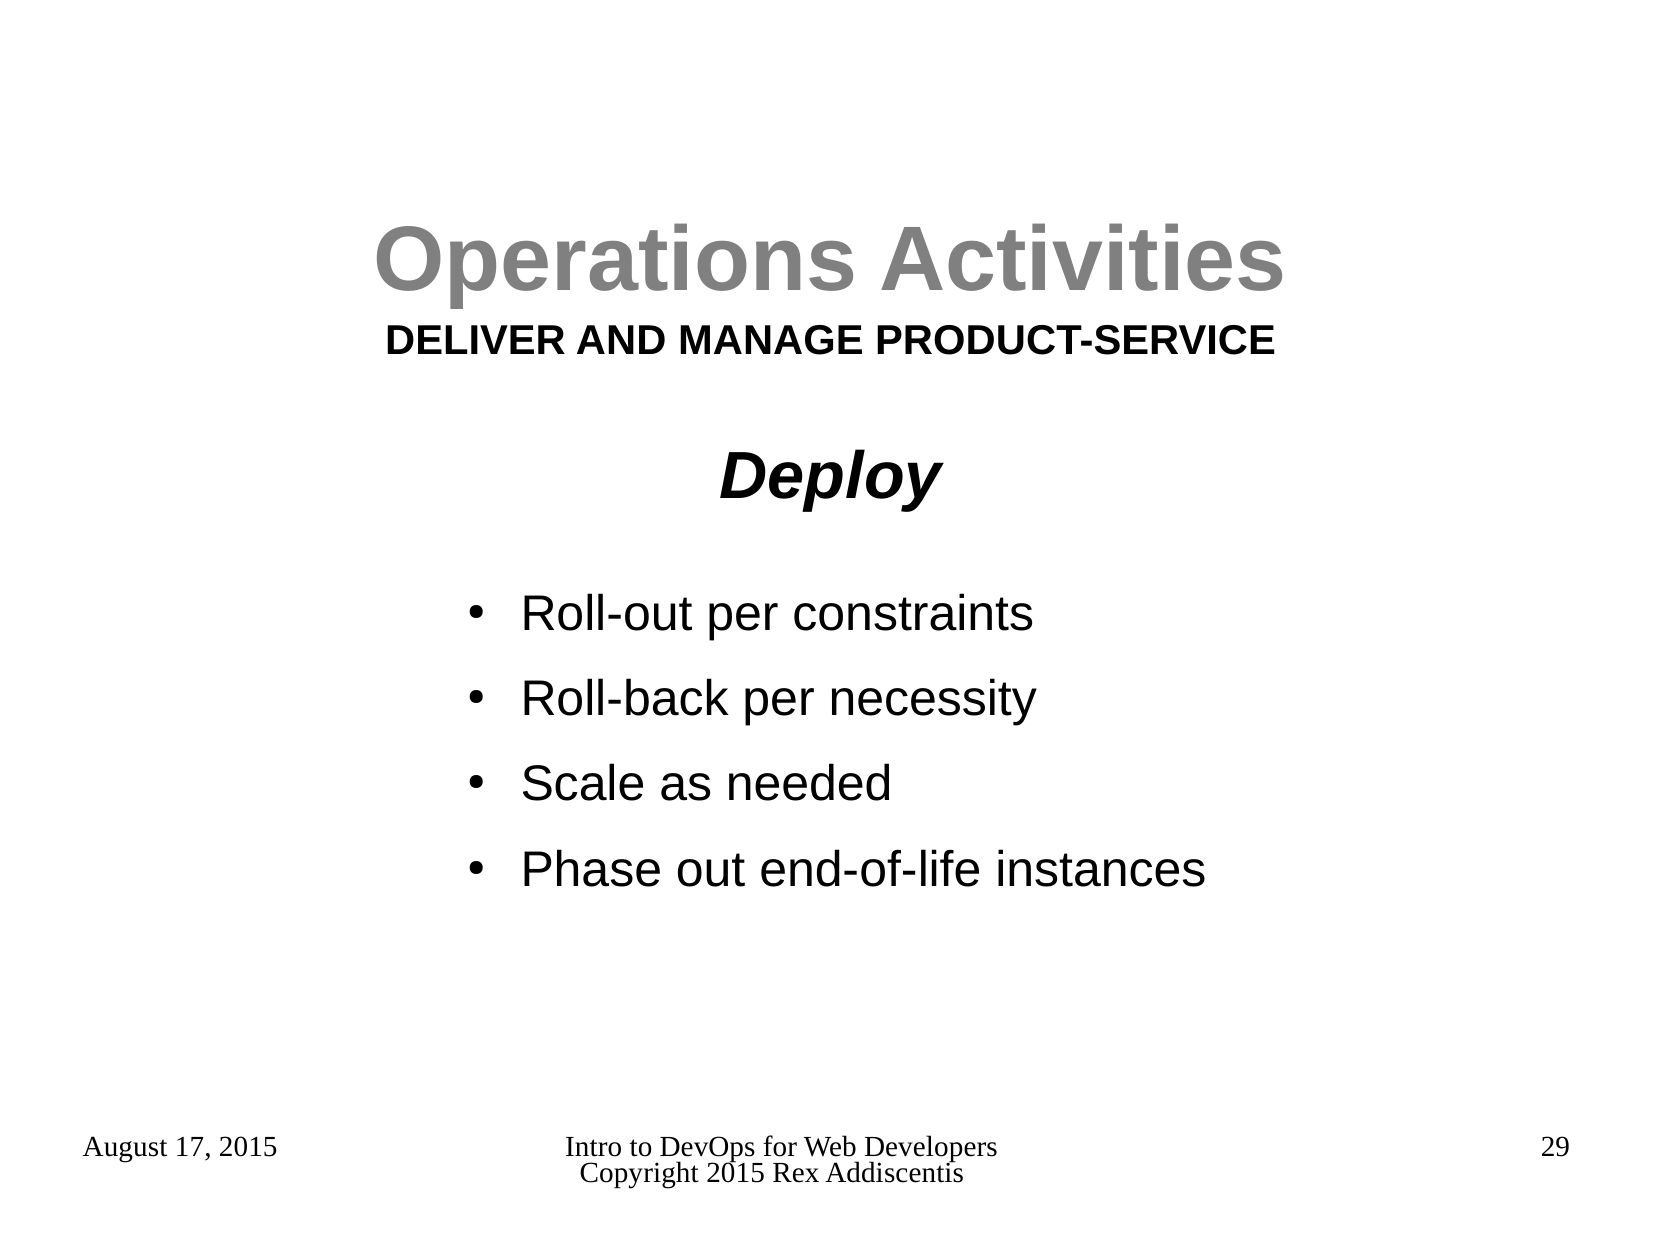

# Operations Activities
DELIVER AND MANAGE PRODUCT-SERVICE
Deploy
Roll-out per constraints
Roll-back per necessity
Scale as needed
Phase out end-of-life instances
August 17, 2015
Intro to DevOps for Web Developers Copyright 2015 Rex Addiscentis
29